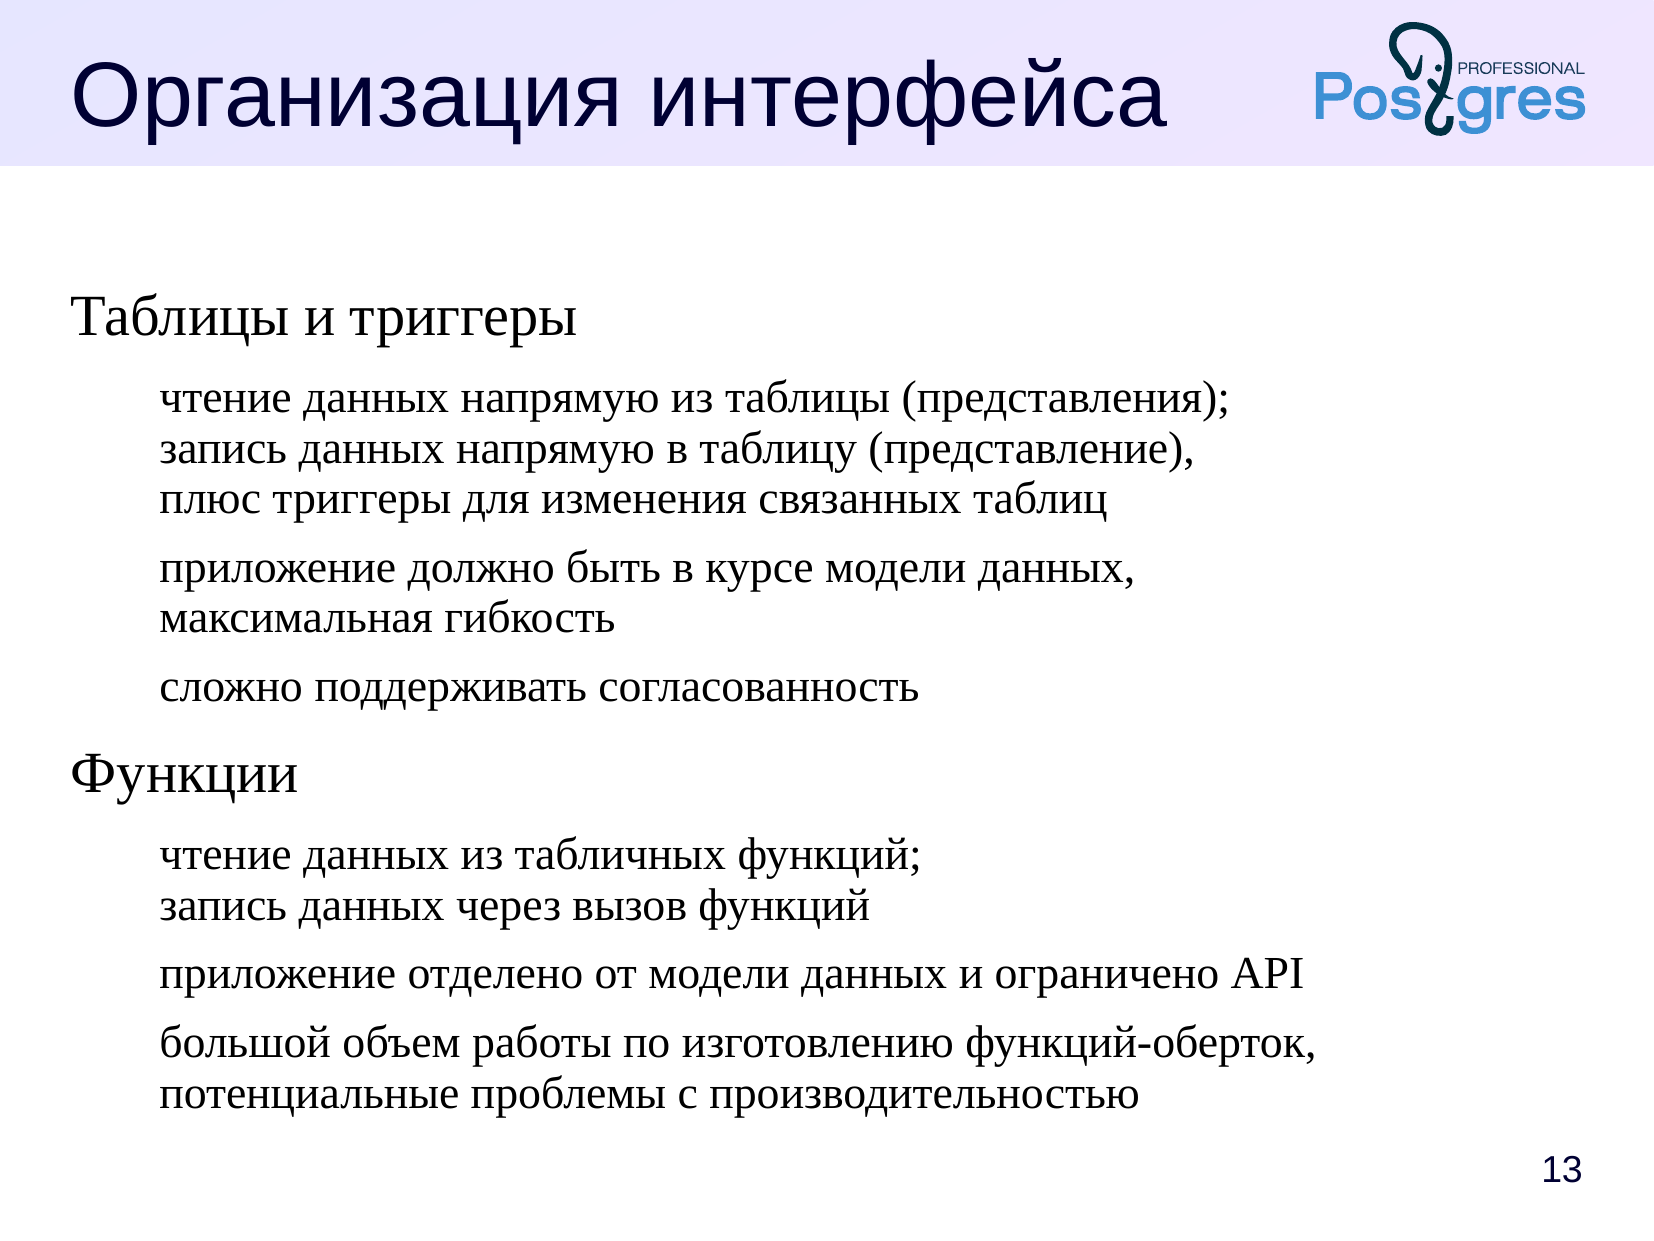

# Организация интерфейса
Таблицы и триггеры
чтение данных напрямую из таблицы (представления);
запись данных напрямую в таблицу (представление),
плюс триггеры для изменения связанных таблиц
приложение должно быть в курсе модели данных,
максимальная гибкость
сложно поддерживать согласованность
Функции
чтение данных из табличных функций;
запись данных через вызов функций
приложение отделено от модели данных и ограничено API
большой объем работы по изготовлению функций-оберток,
потенциальные проблемы с производительностью